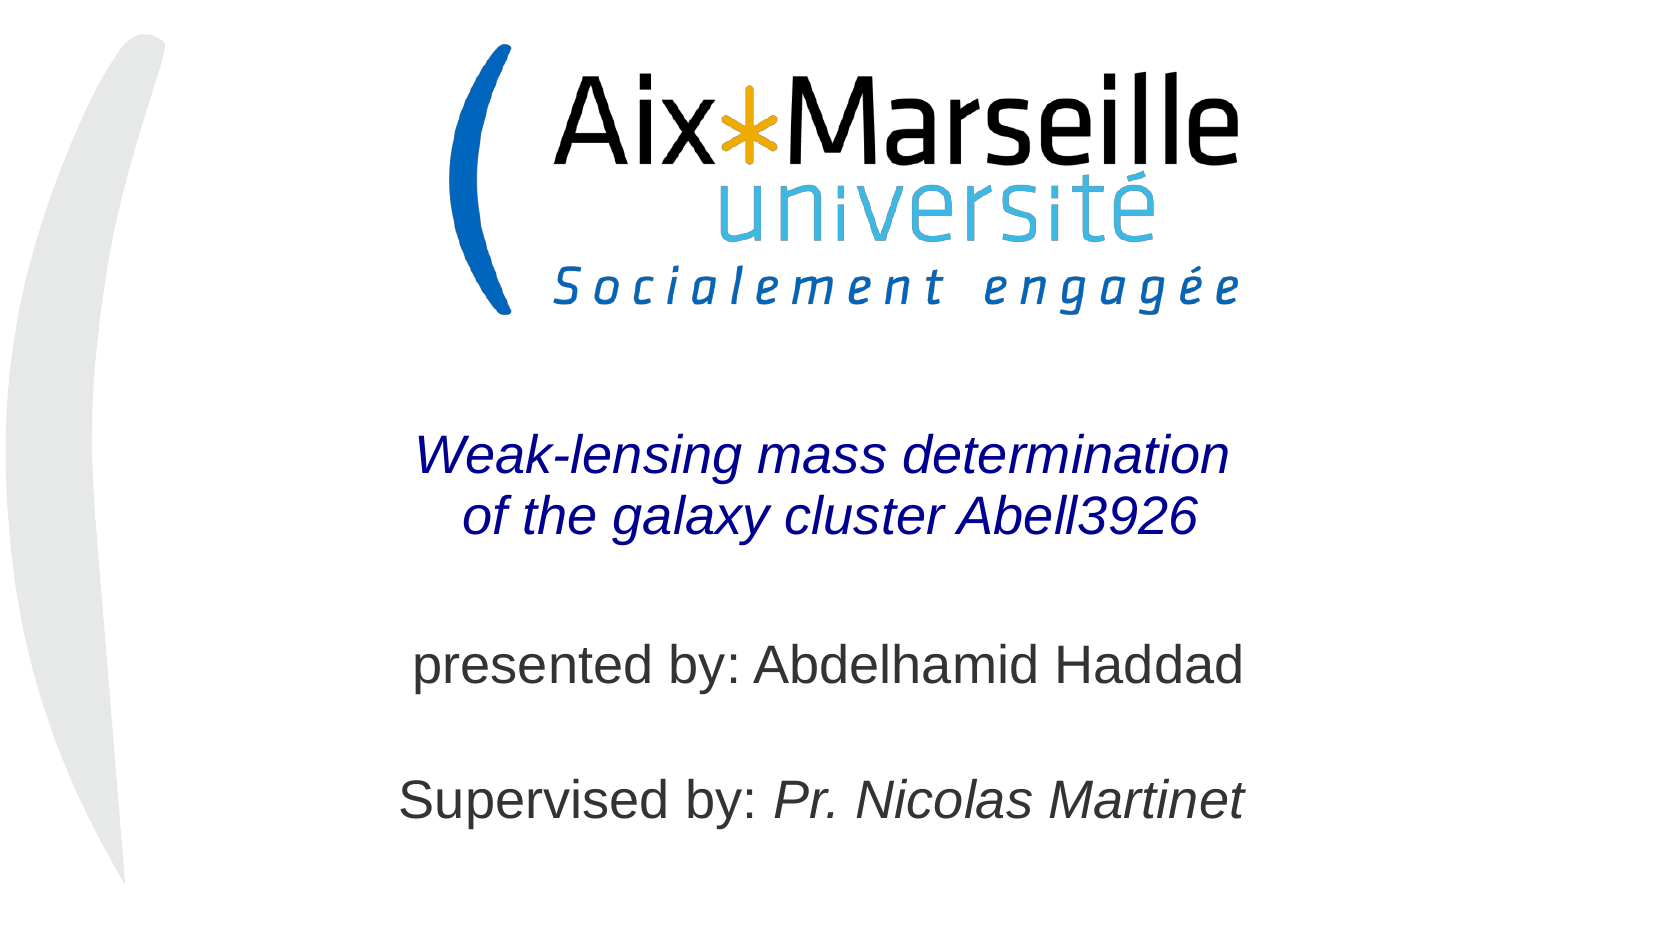

# Weak-lensing mass determination of the galaxy cluster Abell3926
presented by: Abdelhamid Haddad
Supervised by: Pr. Nicolas Martinet